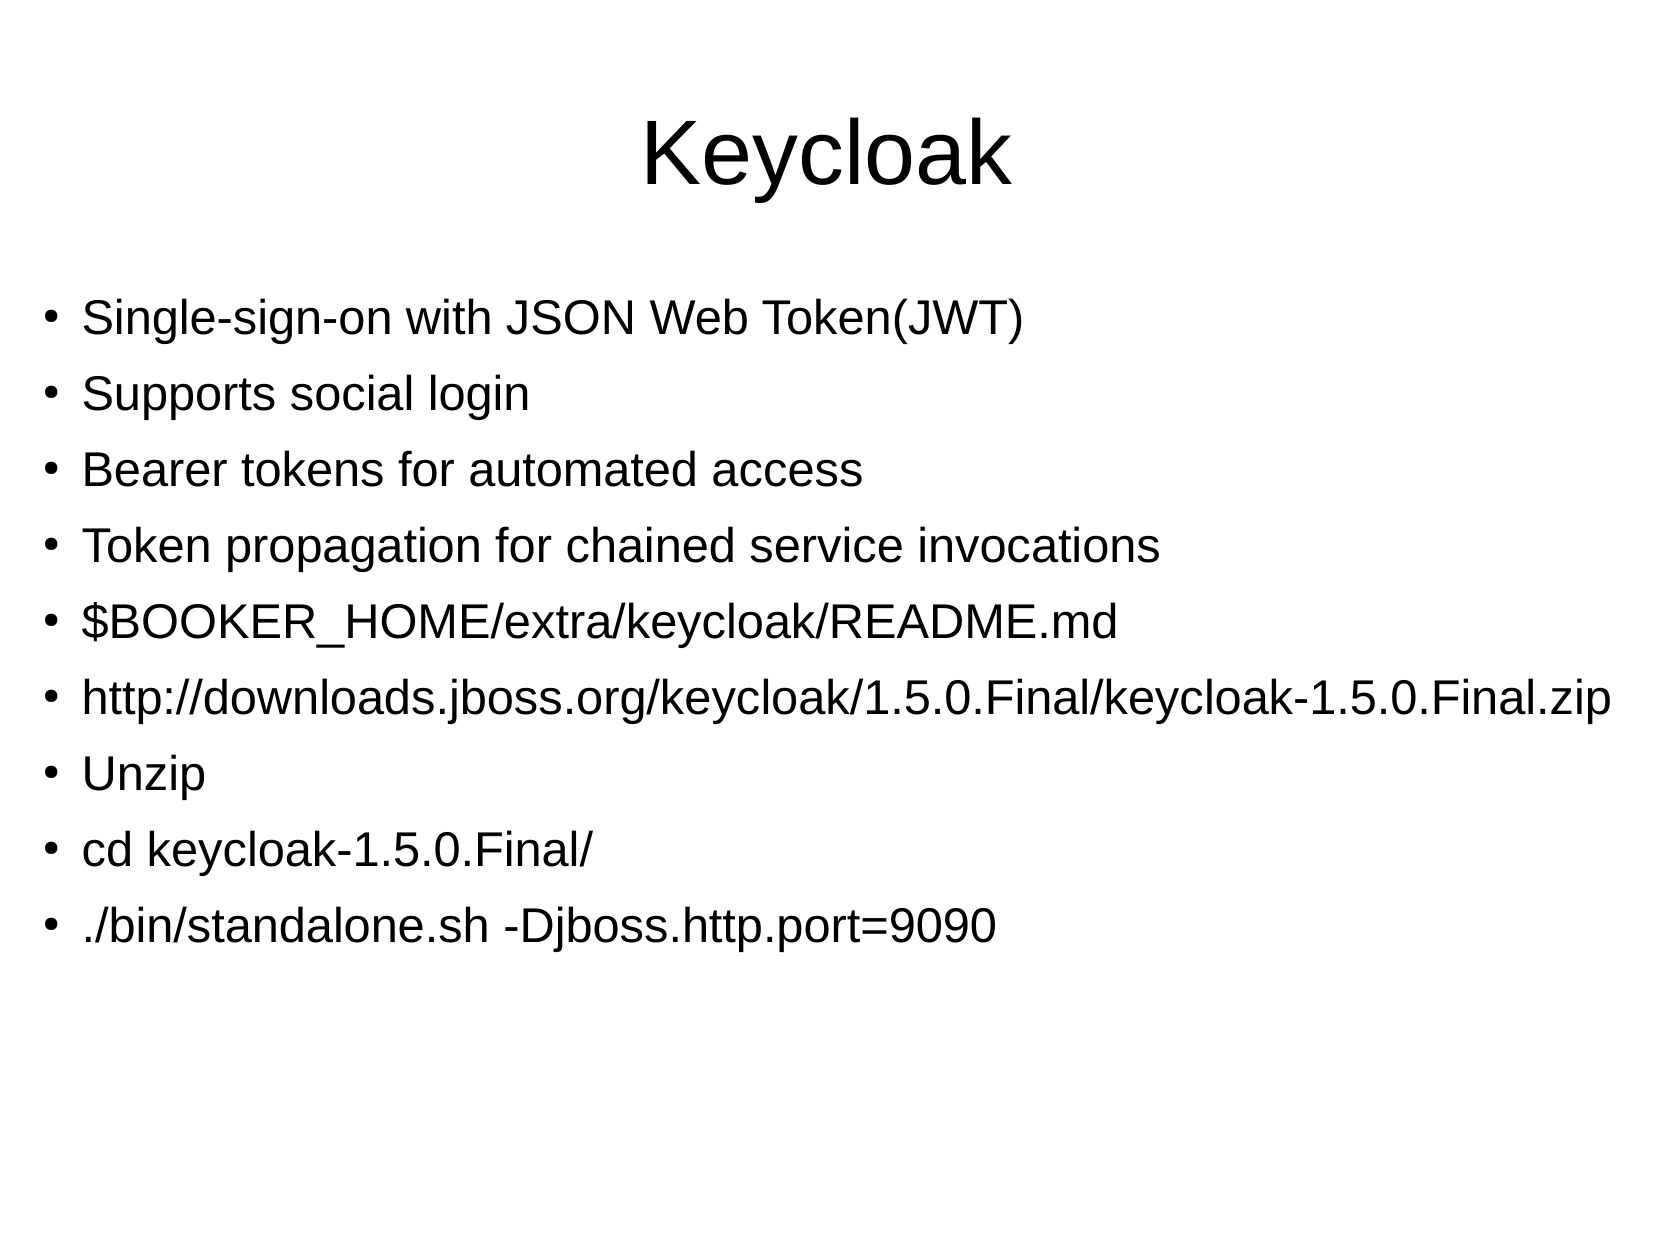

# Keycloak
Single-sign-on with JSON Web Token(JWT)
Supports social login
Bearer tokens for automated access
Token propagation for chained service invocations
$BOOKER_HOME/extra/keycloak/README.md
http://downloads.jboss.org/keycloak/1.5.0.Final/keycloak-1.5.0.Final.zip
Unzip
cd keycloak-1.5.0.Final/
./bin/standalone.sh -Djboss.http.port=9090